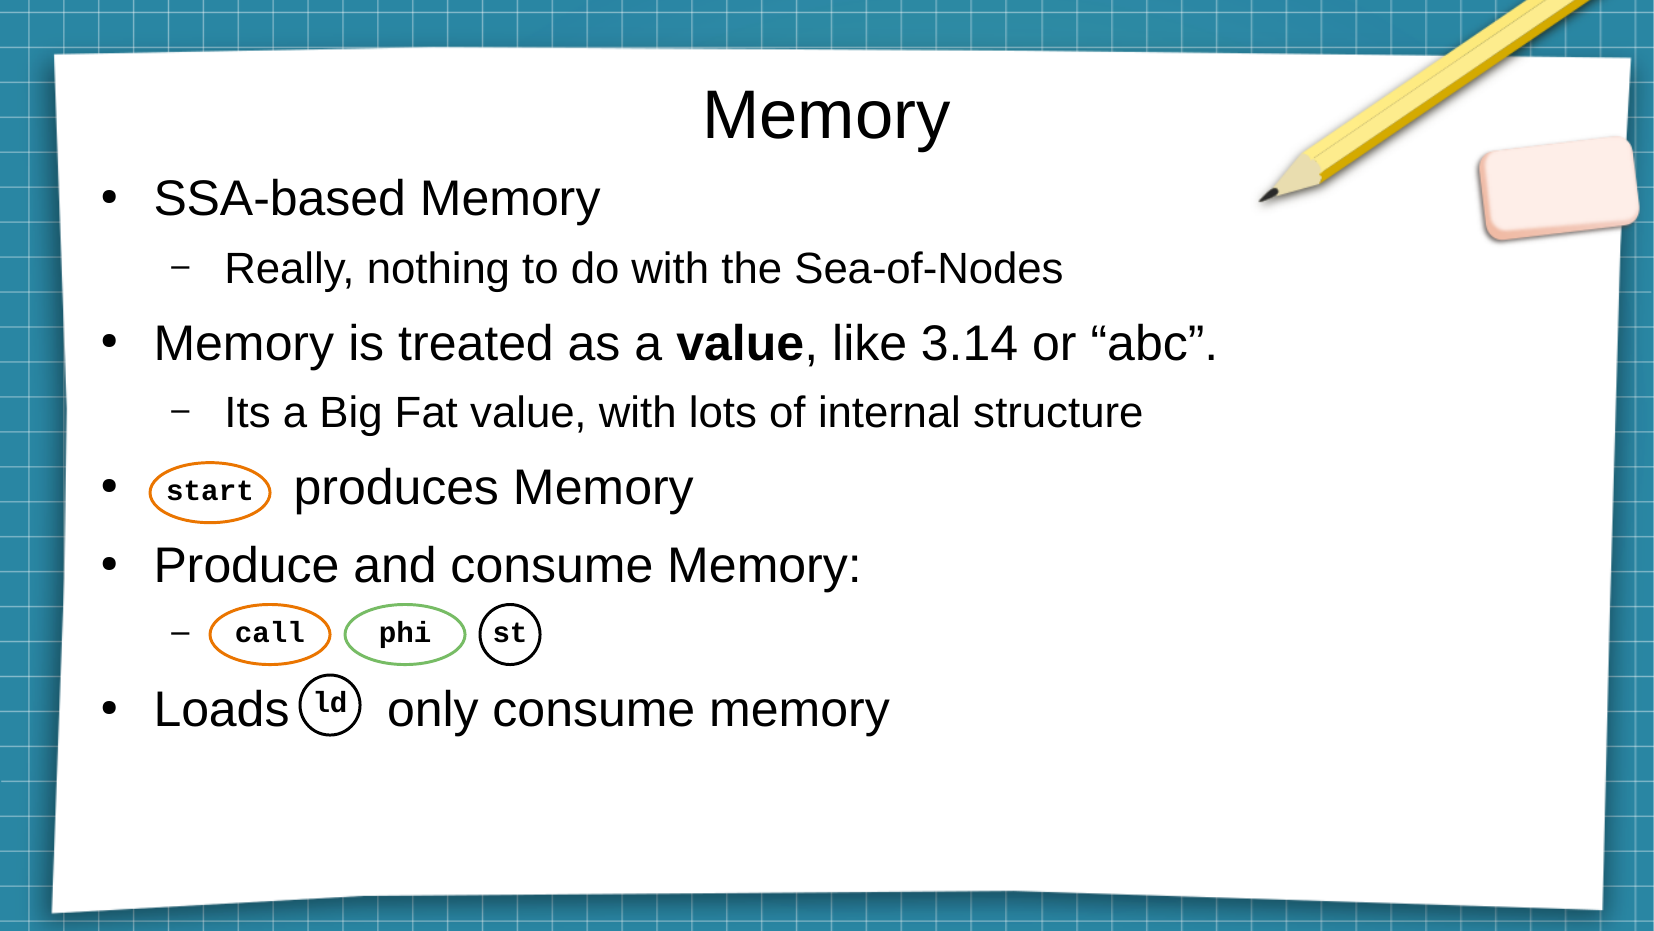

# Memory
SSA-based Memory
Really, nothing to do with the Sea-of-Nodes
Memory is treated as a value, like 3.14 or “abc”.
Its a Big Fat value, with lots of internal structure
 produces Memory
Produce and consume Memory:
Loads only consume memory
start
call
phi
st
ld